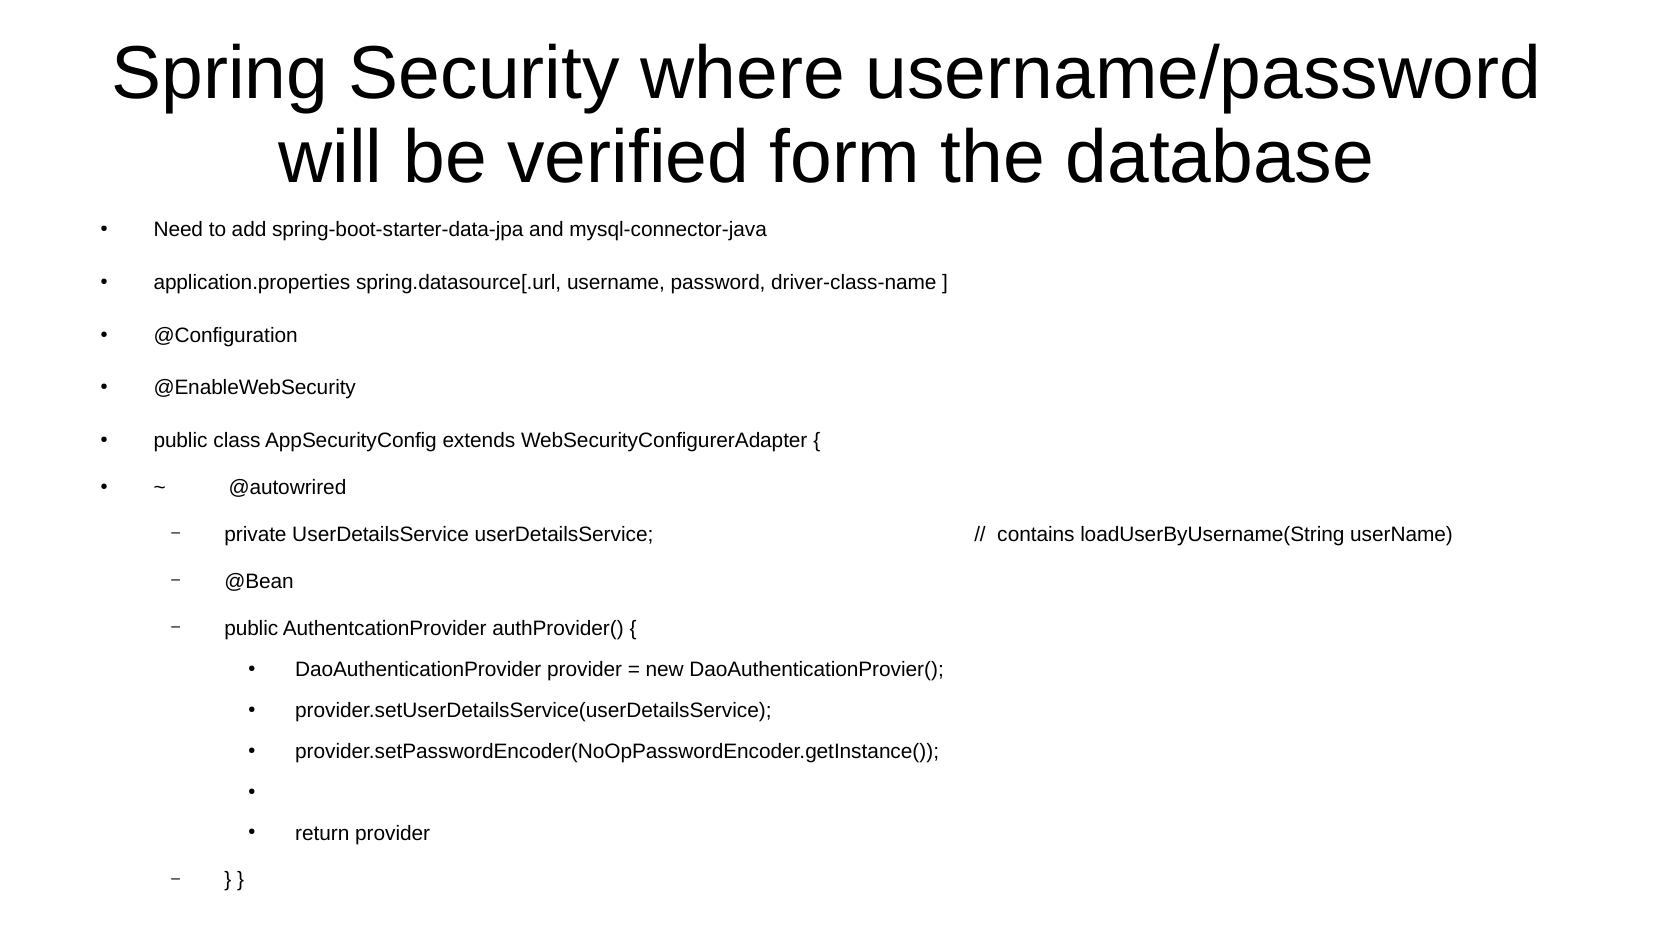

# Spring Security where username/password will be verified form the database
Need to add spring-boot-starter-data-jpa and mysql-connector-java
application.properties spring.datasource[.url, username, password, driver-class-name ]
@Configuration
@EnableWebSecurity
public class AppSecurityConfig extends WebSecurityConfigurerAdapter {
~	@autowrired
private UserDetailsService userDetailsService; 					// contains loadUserByUsername(String userName)
@Bean
public AuthentcationProvider authProvider() {
DaoAuthenticationProvider provider = new DaoAuthenticationProvier();
provider.setUserDetailsService(userDetailsService);
provider.setPasswordEncoder(NoOpPasswordEncoder.getInstance());
return provider
} }